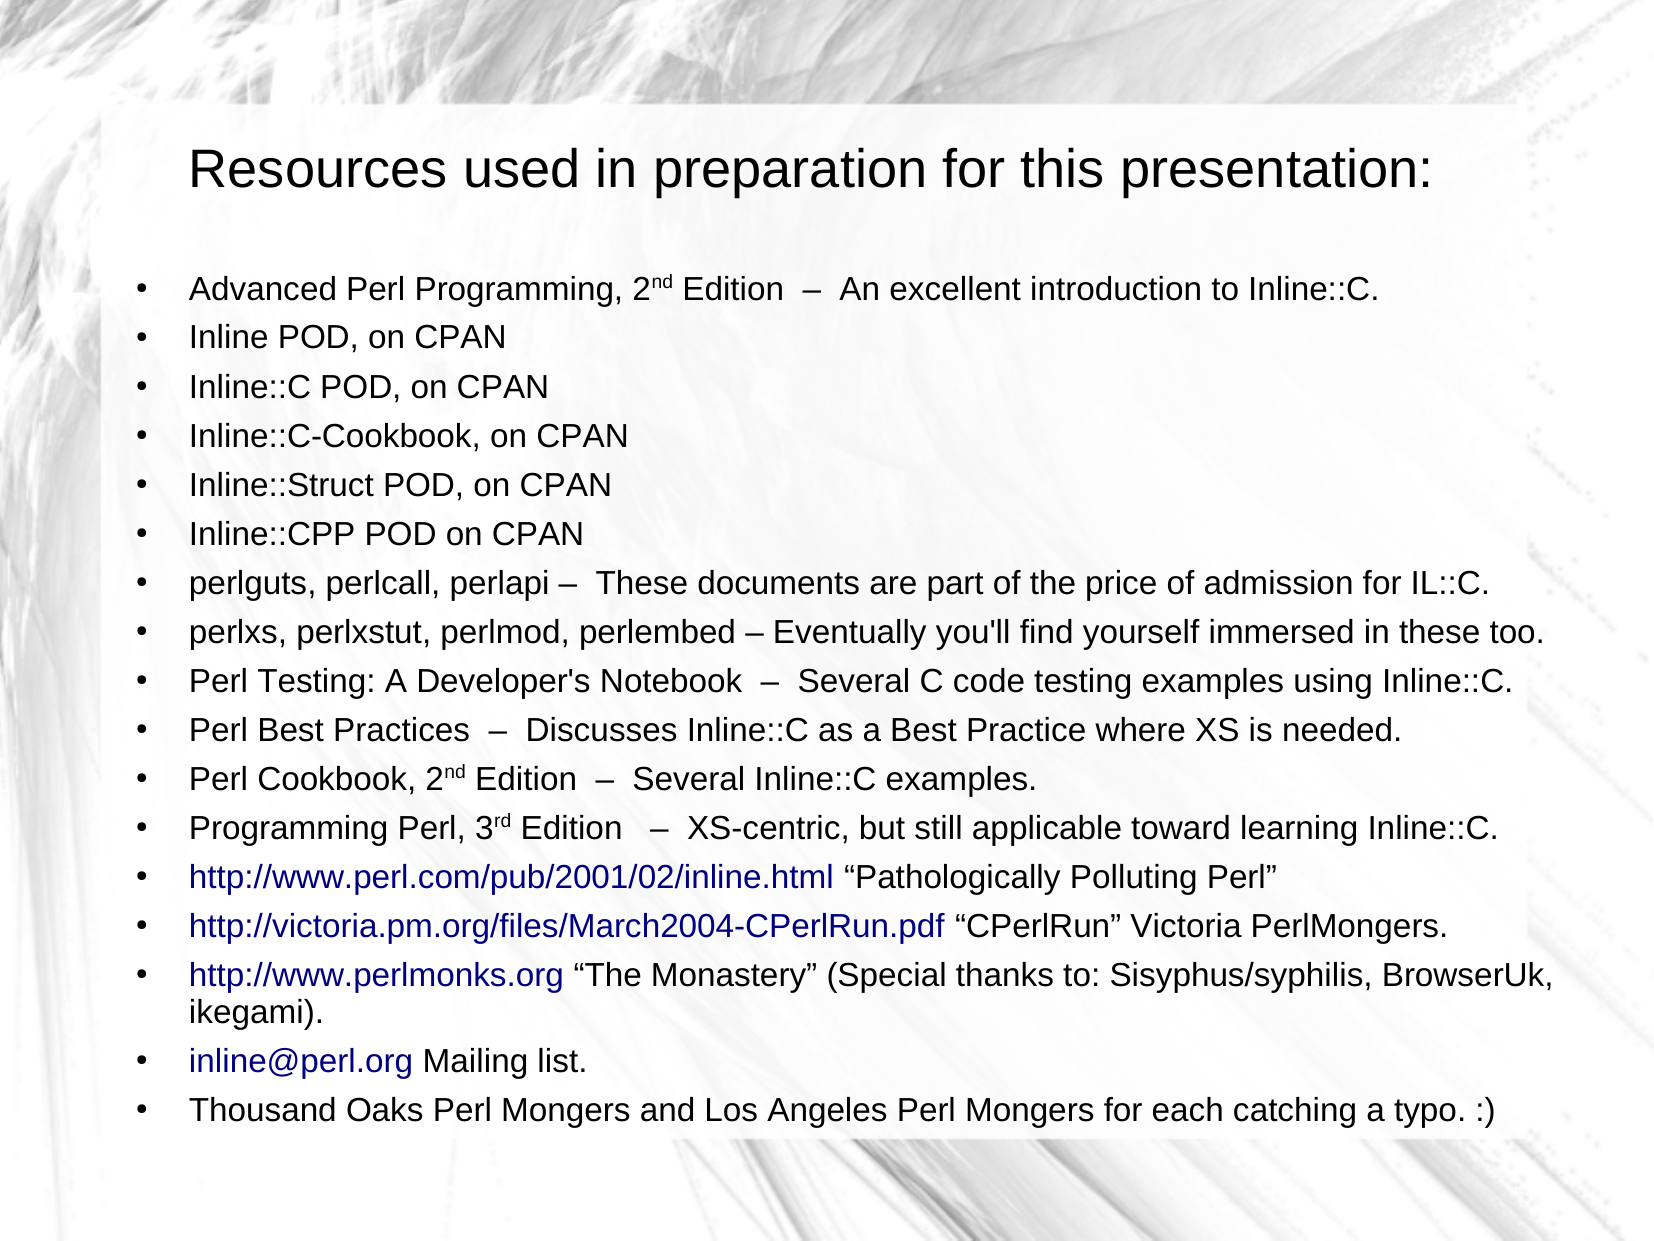

# Resources used in preparation for this presentation:
Advanced Perl Programming, 2nd Edition – An excellent introduction to Inline::C.
Inline POD, on CPAN
Inline::C POD, on CPAN
Inline::C-Cookbook, on CPAN
Inline::Struct POD, on CPAN
Inline::CPP POD on CPAN
perlguts, perlcall, perlapi – These documents are part of the price of admission for IL::C.
perlxs, perlxstut, perlmod, perlembed – Eventually you'll find yourself immersed in these too.
Perl Testing: A Developer's Notebook – Several C code testing examples using Inline::C.
Perl Best Practices – Discusses Inline::C as a Best Practice where XS is needed.
Perl Cookbook, 2nd Edition – Several Inline::C examples.
Programming Perl, 3rd Edition – XS-centric, but still applicable toward learning Inline::C.
http://www.perl.com/pub/2001/02/inline.html “Pathologically Polluting Perl”
http://victoria.pm.org/files/March2004-CPerlRun.pdf “CPerlRun” Victoria PerlMongers.
http://www.perlmonks.org “The Monastery” (Special thanks to: Sisyphus/syphilis, BrowserUk, ikegami).
inline@perl.org Mailing list.
Thousand Oaks Perl Mongers and Los Angeles Perl Mongers for each catching a typo. :)